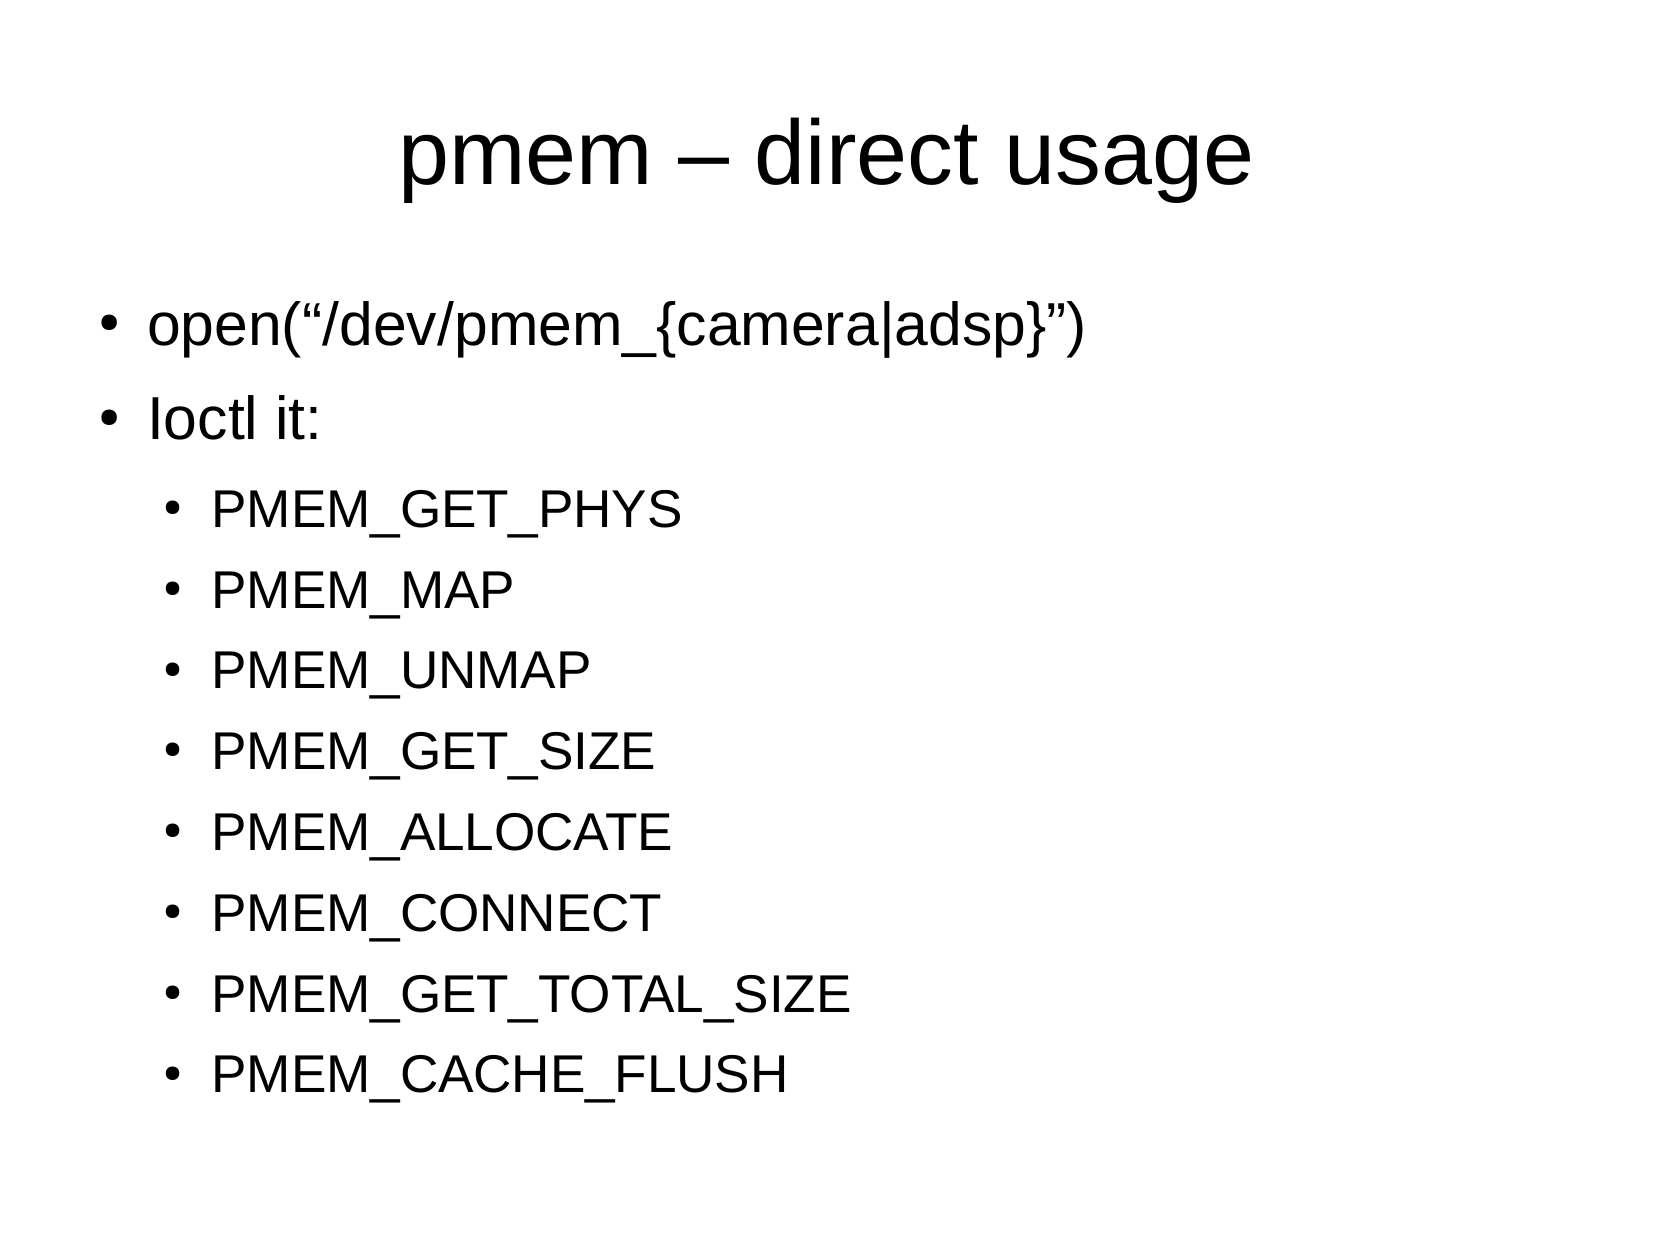

# pmem – direct usage
open(“/dev/pmem_{camera|adsp}”)
Ioctl it:
PMEM_GET_PHYS
PMEM_MAP
PMEM_UNMAP
PMEM_GET_SIZE
PMEM_ALLOCATE
PMEM_CONNECT
PMEM_GET_TOTAL_SIZE
PMEM_CACHE_FLUSH